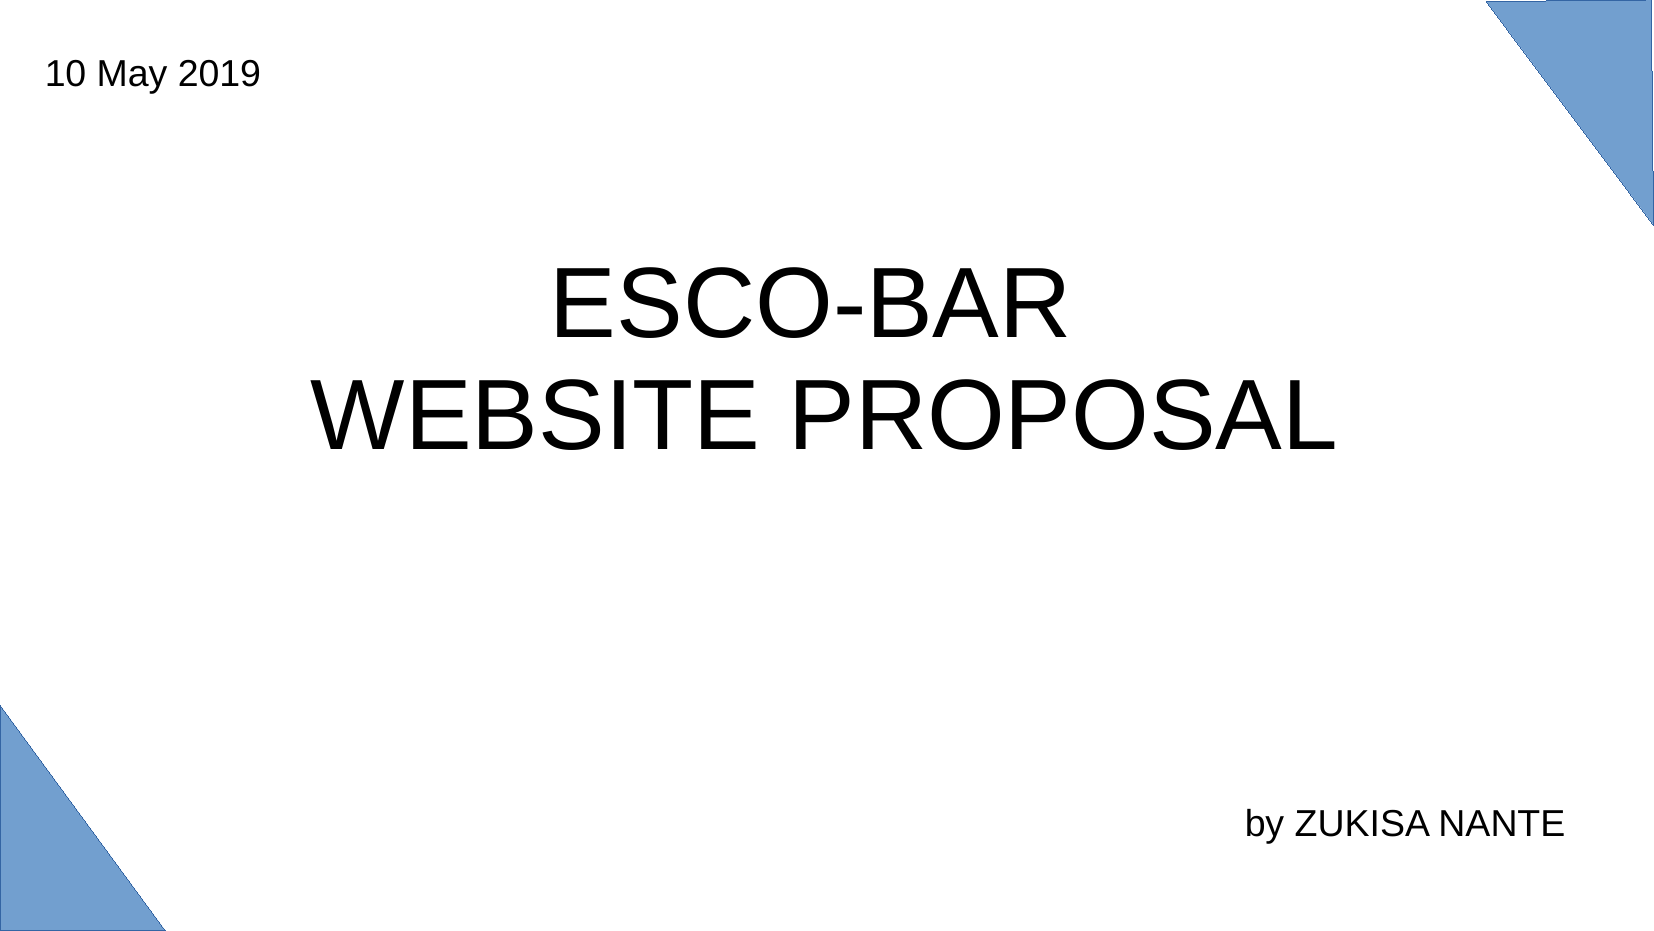

10 May 2019
ESCO-BAR
WEBSITE PROPOSAL
by ZUKISA NANTE